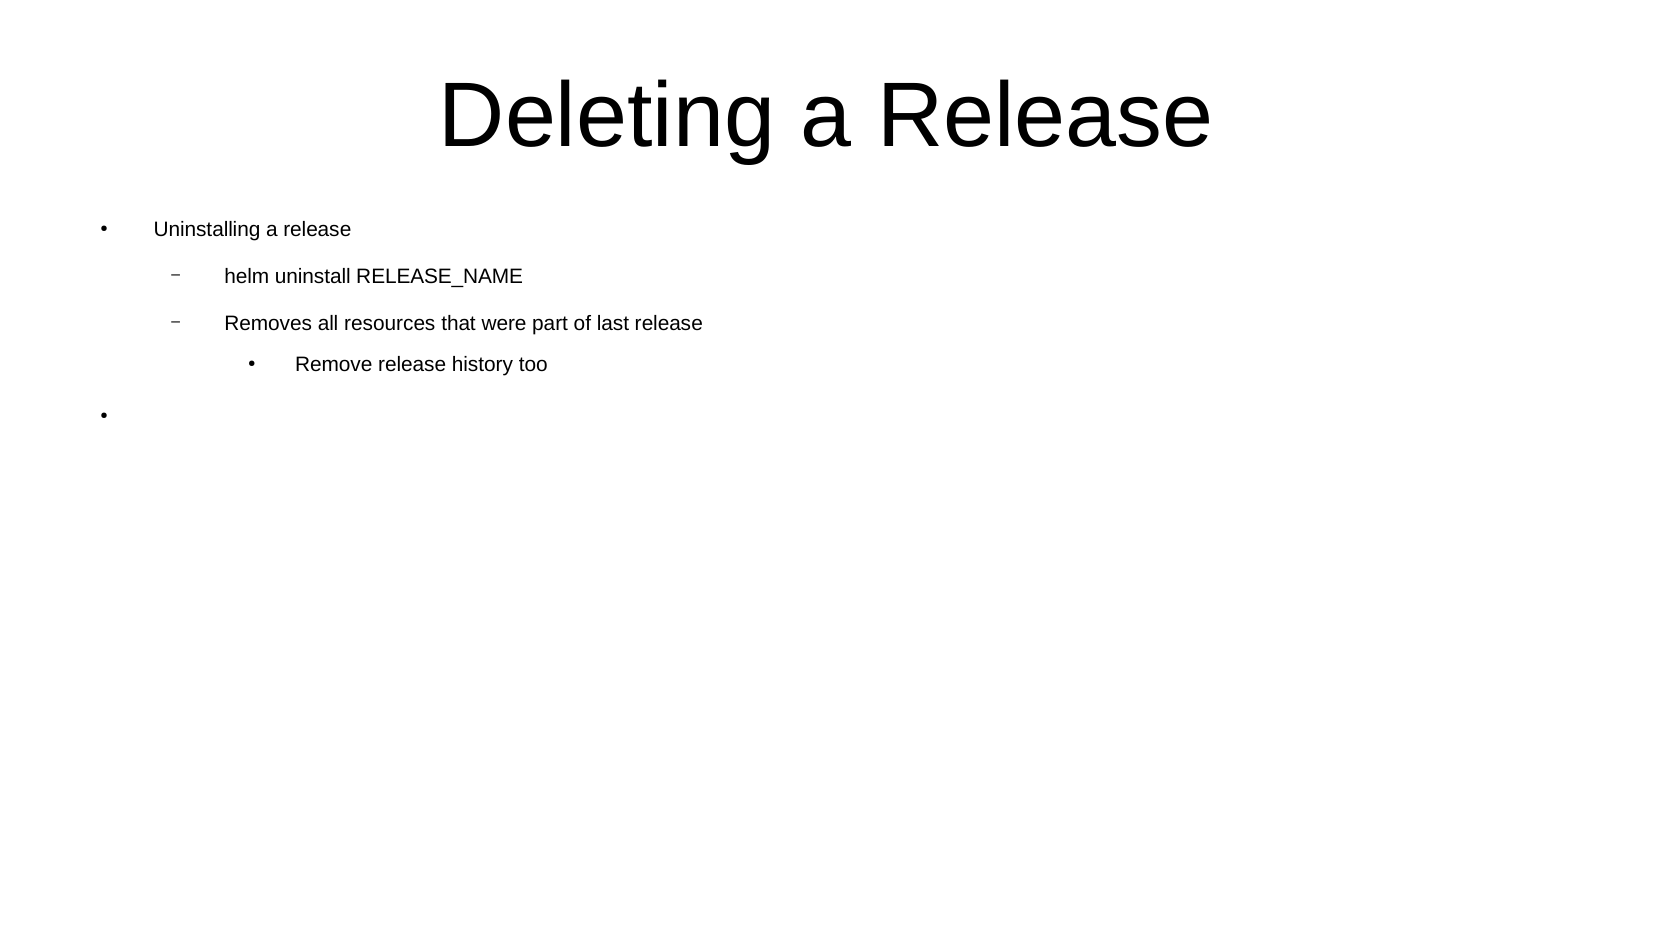

# Deleting a Release
Uninstalling a release
helm uninstall RELEASE_NAME
Removes all resources that were part of last release
Remove release history too